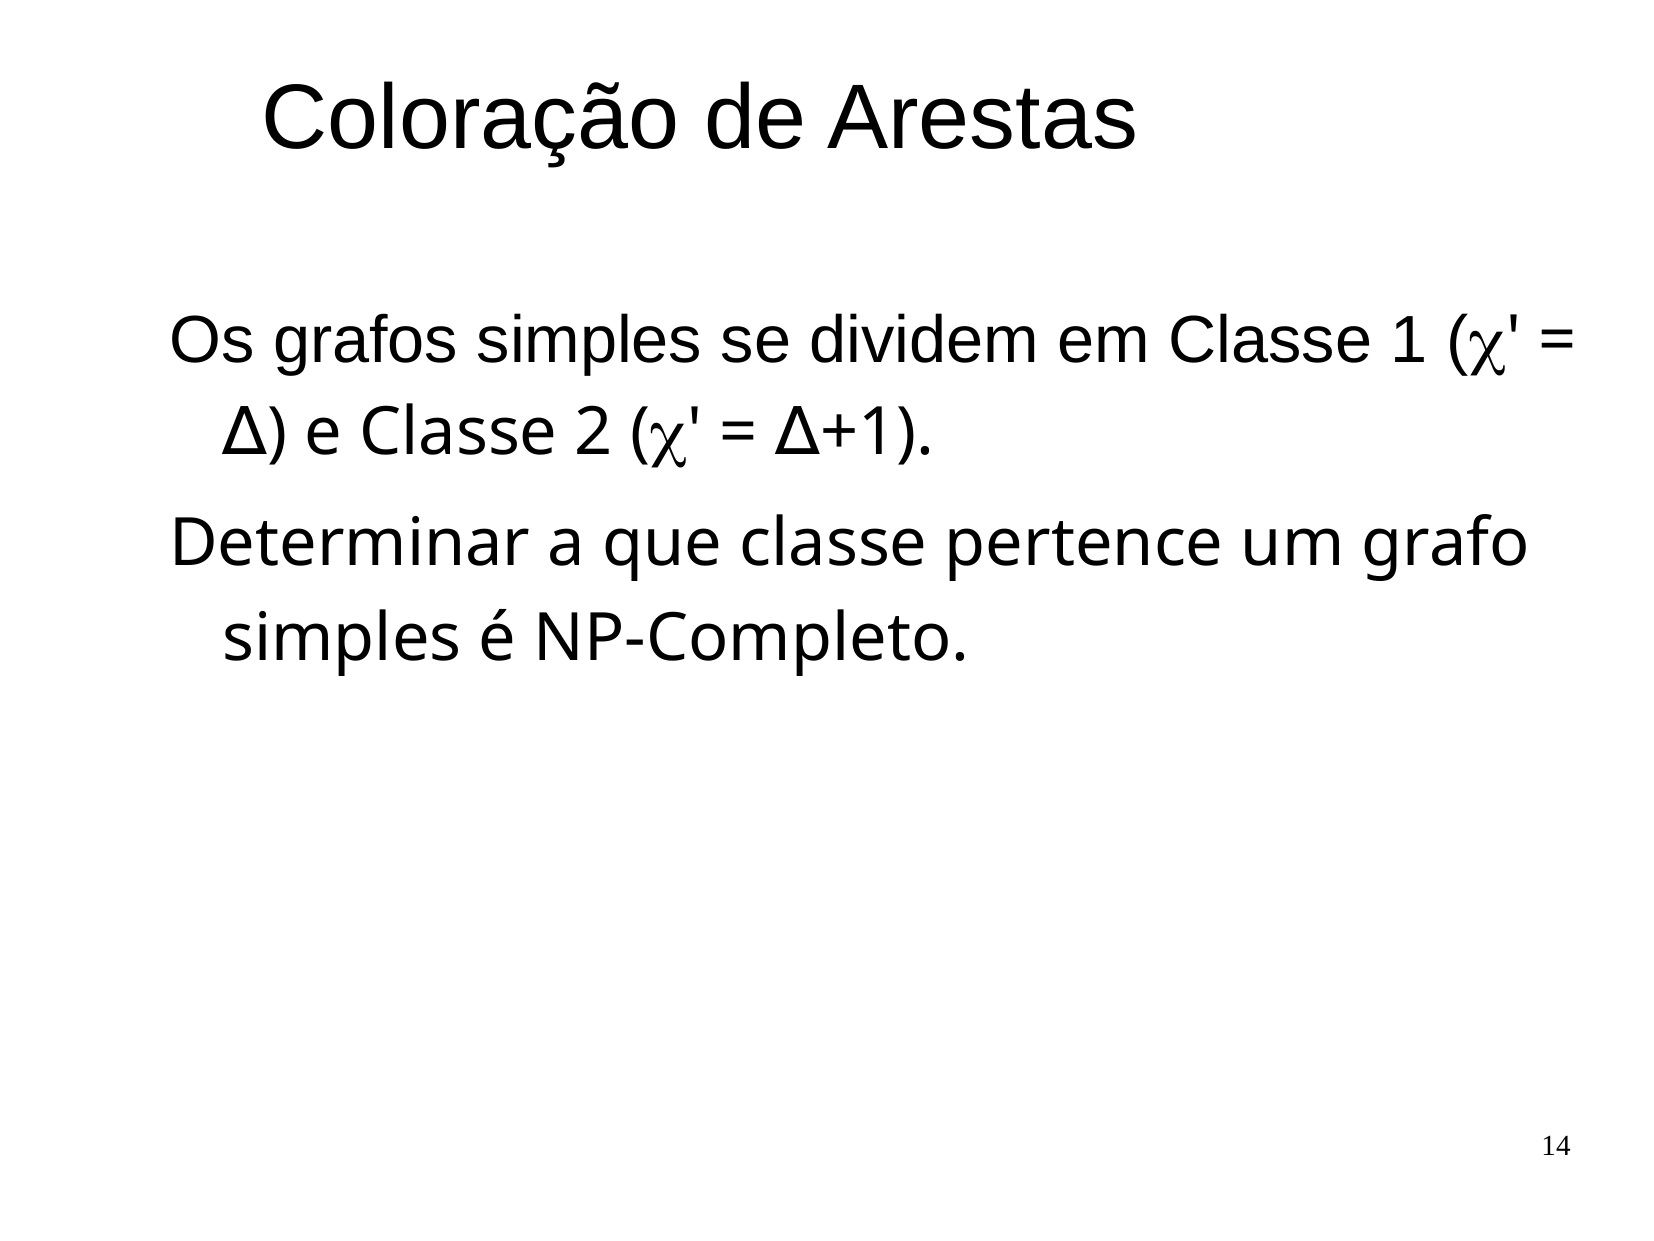

# Coloração de Arestas
Os grafos simples se dividem em Classe 1 (' = ∆) e Classe 2 (' = ∆+1).
Determinar a que classe pertence um grafo simples é NP-Completo.
14